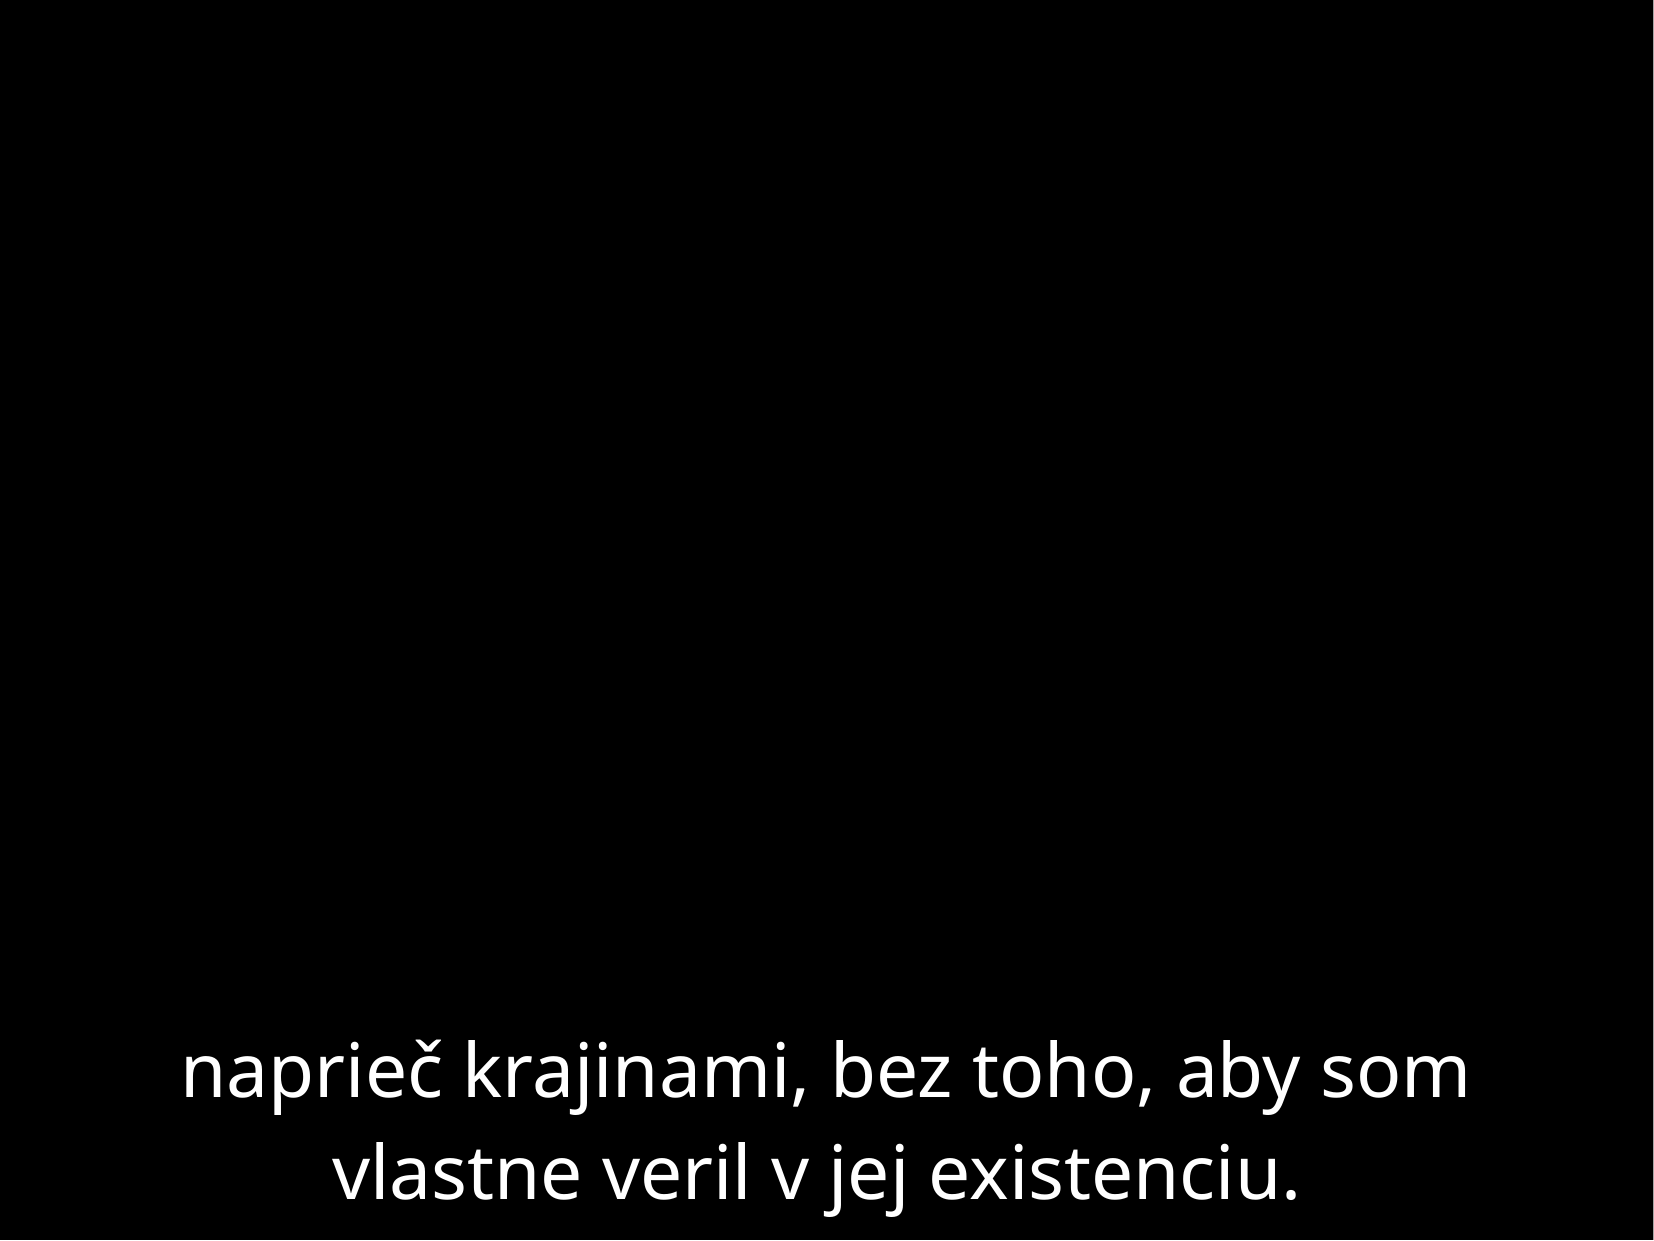

# naprieč krajinami, bez toho, aby som vlastne veril v jej existenciu.